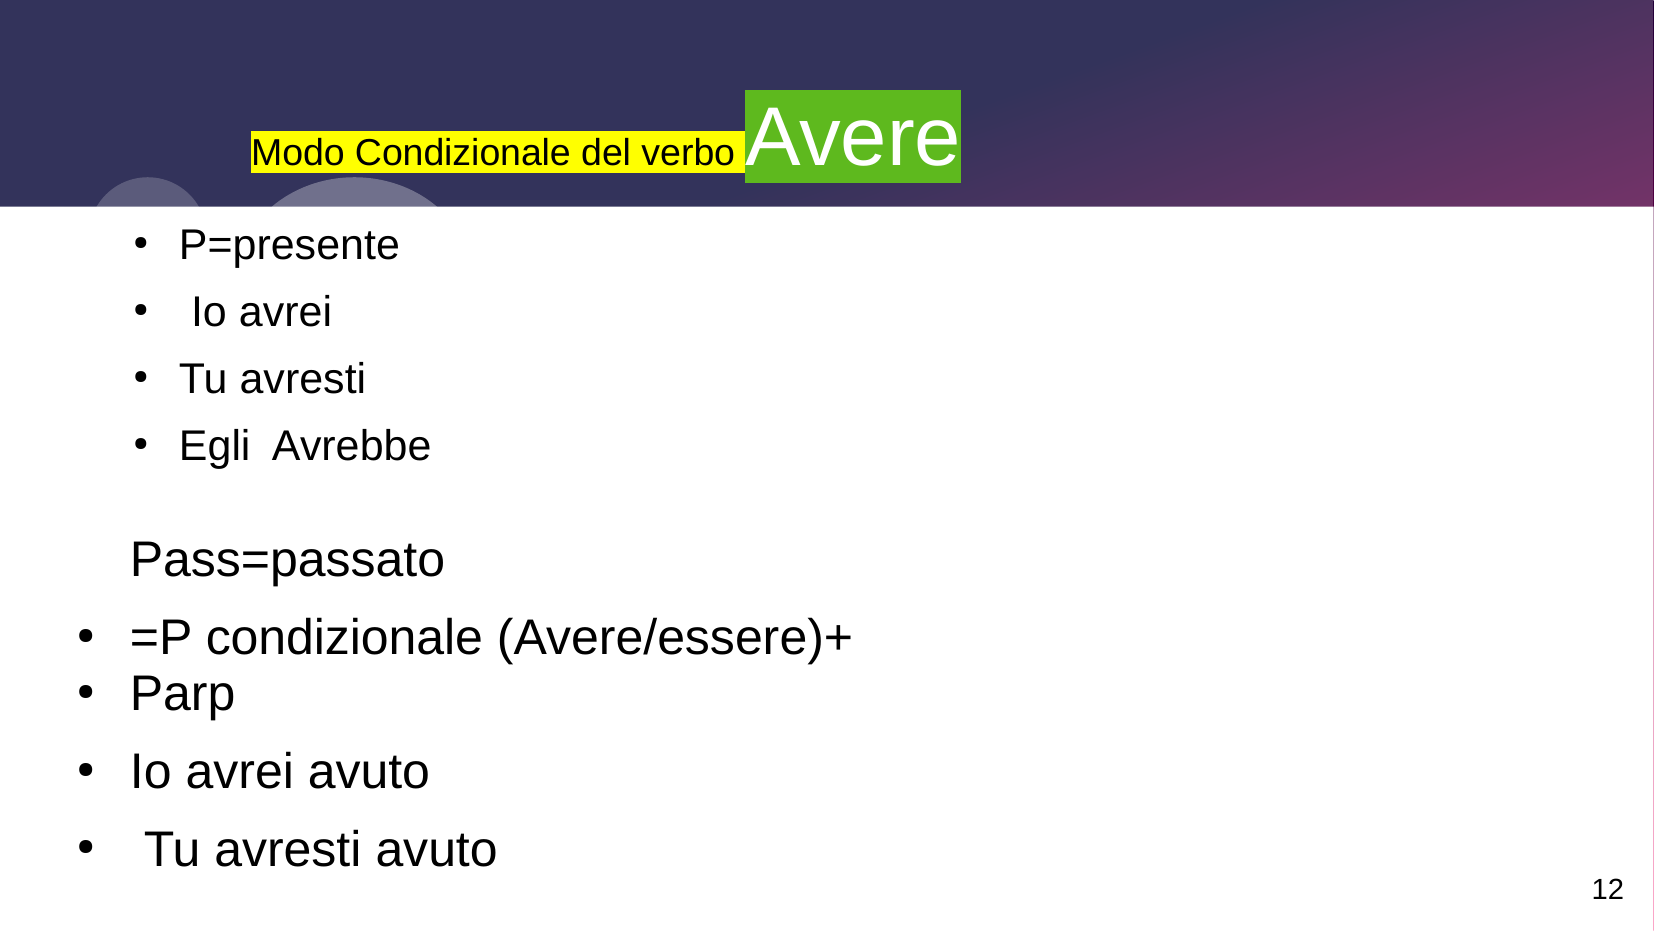

Modo Condizionale del verbo Avere
# P=presente
 Io avrei
Tu avresti
Egli Avrebbe
Pass=passato
=P condizionale (Avere/essere)+
Parp
Io avrei avuto
 Tu avresti avuto